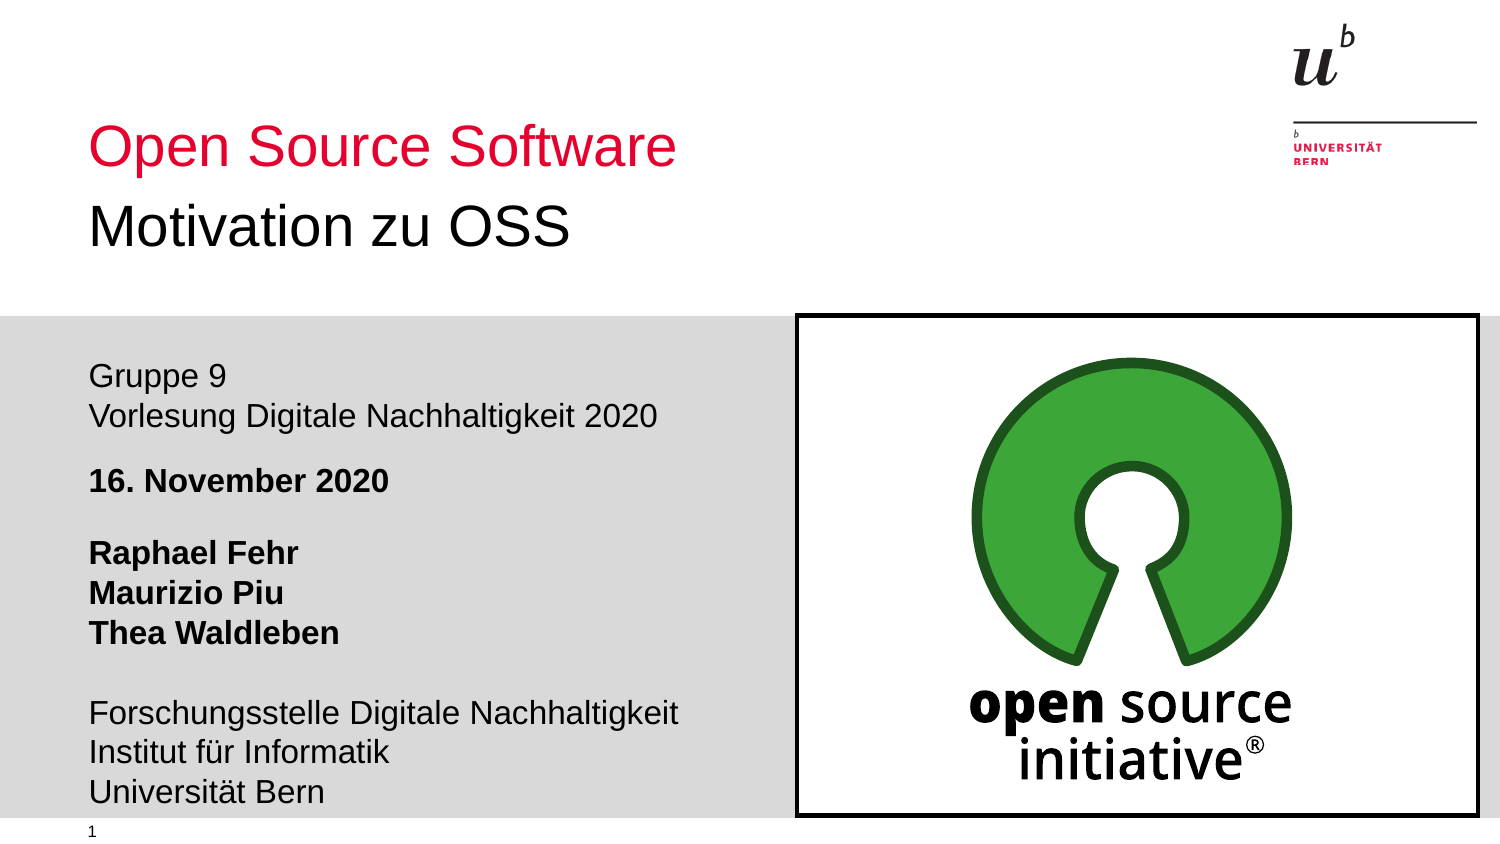

Open Source Software
Motivation zu OSS
Gruppe 9
Vorlesung Digitale Nachhaltigkeit 2020
16. November 2020
Raphael Fehr
Maurizio Piu
Thea Waldleben
Forschungsstelle Digitale Nachhaltigkeit
Institut für Informatik
Universität Bern